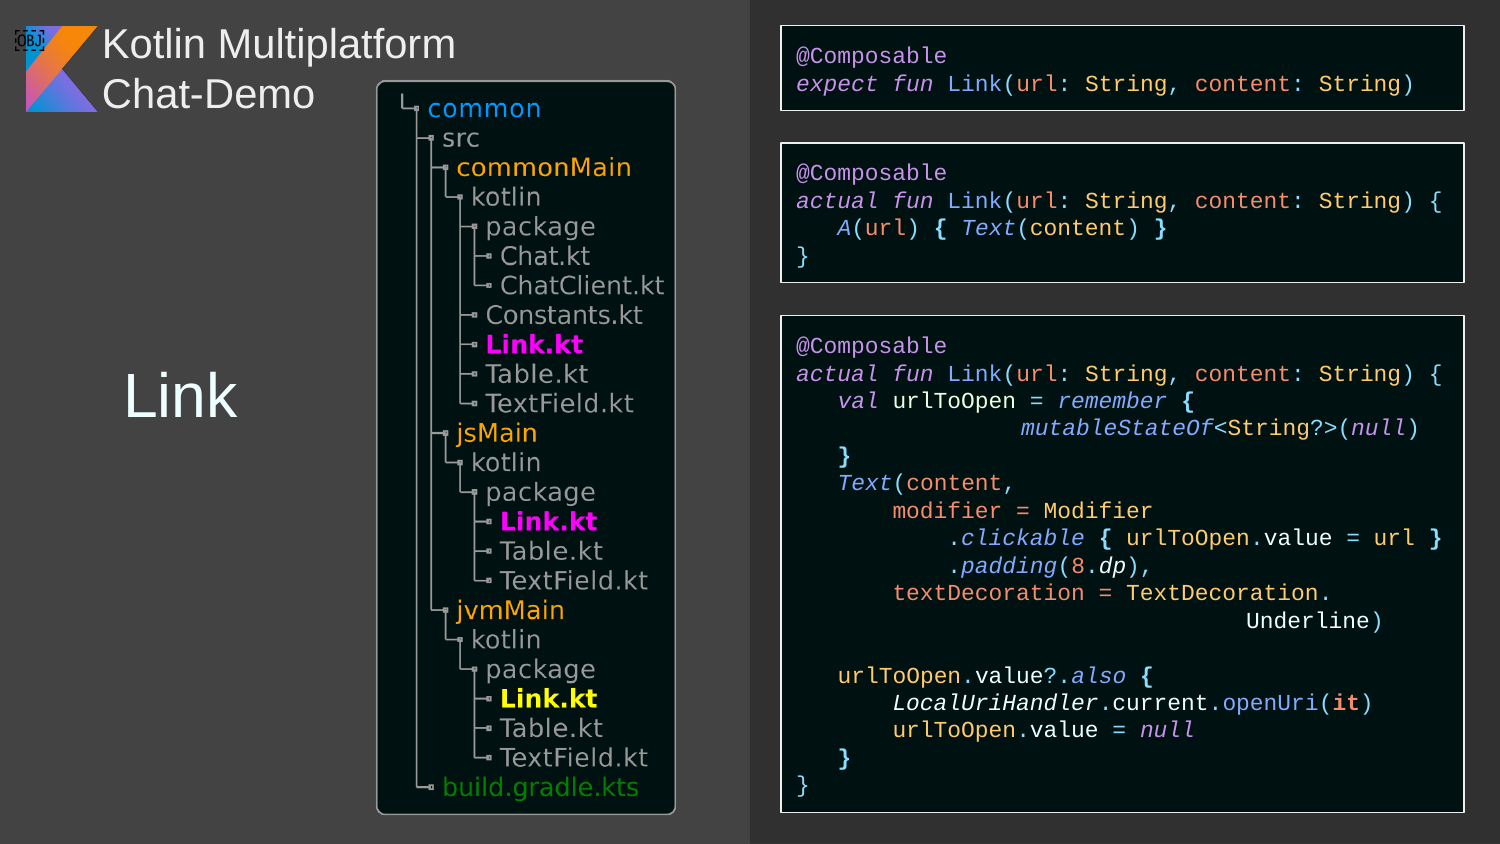

@Composable
expect fun Link(url: String, content: String)
@Composable
actual fun Link(url: String, content: String) {
 A(url) { Text(content) }
}
# Link
@Composable
actual fun Link(url: String, content: String) {
 val urlToOpen = remember {
mutableStateOf<String?>(null)
 }
 Text(content,
 modifier = Modifier
 .clickable { urlToOpen.value = url }
 .padding(8.dp),
 textDecoration = TextDecoration.
Underline)
 urlToOpen.value?.also {
 LocalUriHandler.current.openUri(it)
 urlToOpen.value = null
 }
}